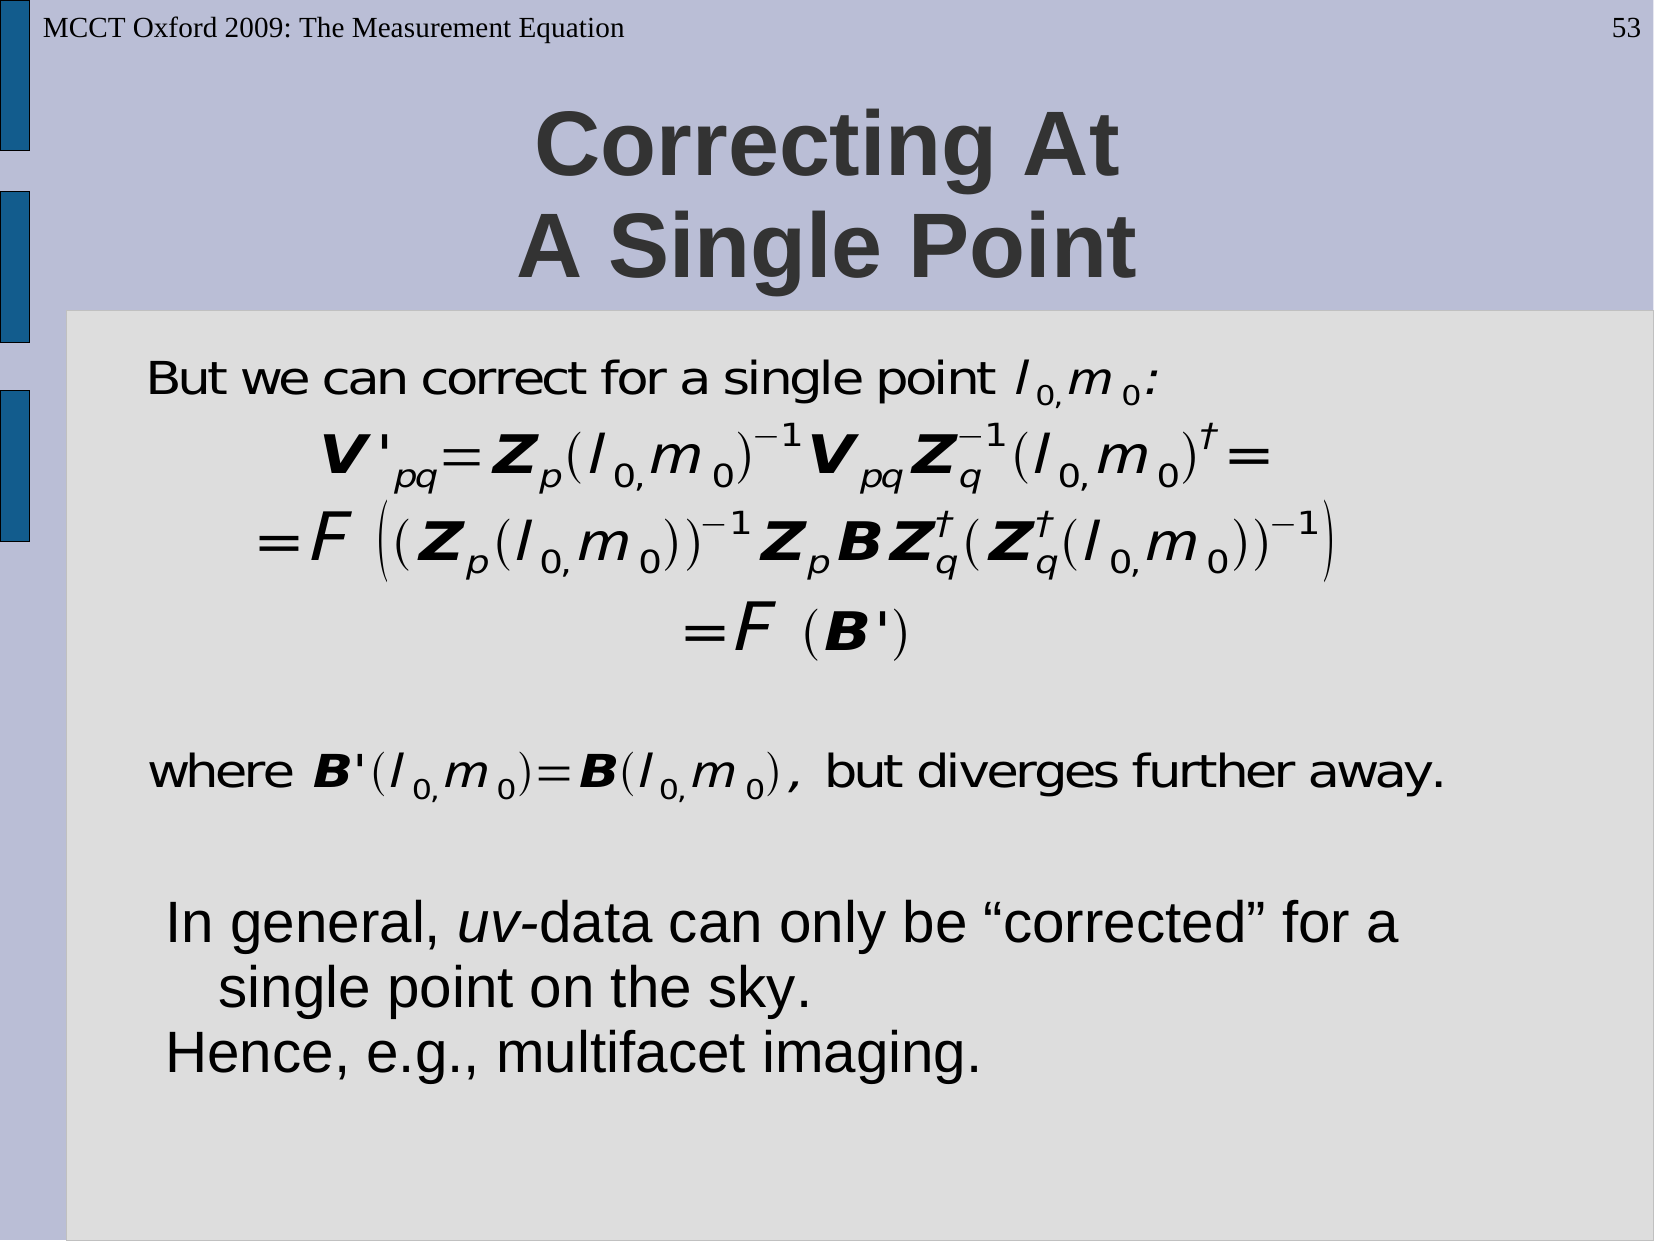

MCCT Oxford 2009: The Measurement Equation
53
# Correcting At A Single Point
In general, uv-data can only be “corrected” for a single point on the sky.
Hence, e.g., multifacet imaging.